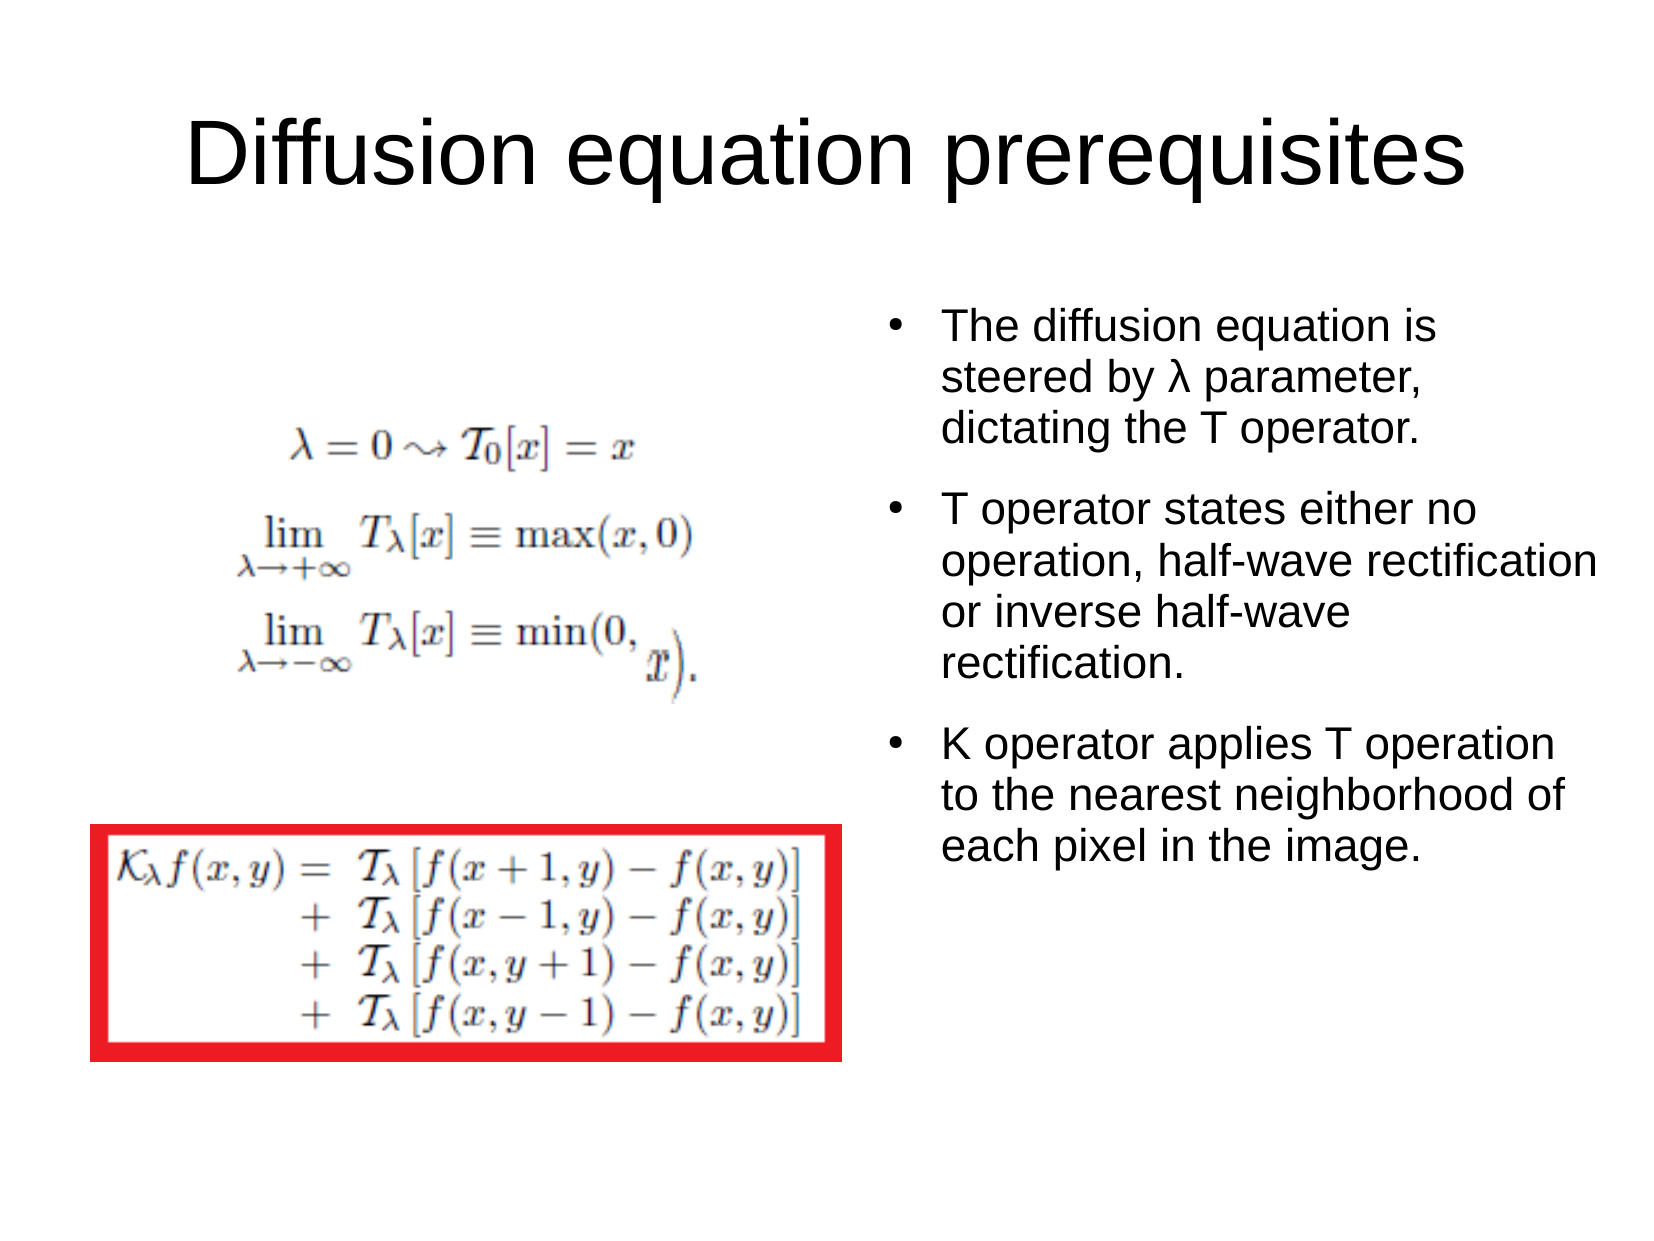

# Diffusion equation prerequisites
The diffusion equation is steered by λ parameter, dictating the T operator.
T operator states either no operation, half-wave rectification or inverse half-wave rectification.
K operator applies T operation to the nearest neighborhood of each pixel in the image.